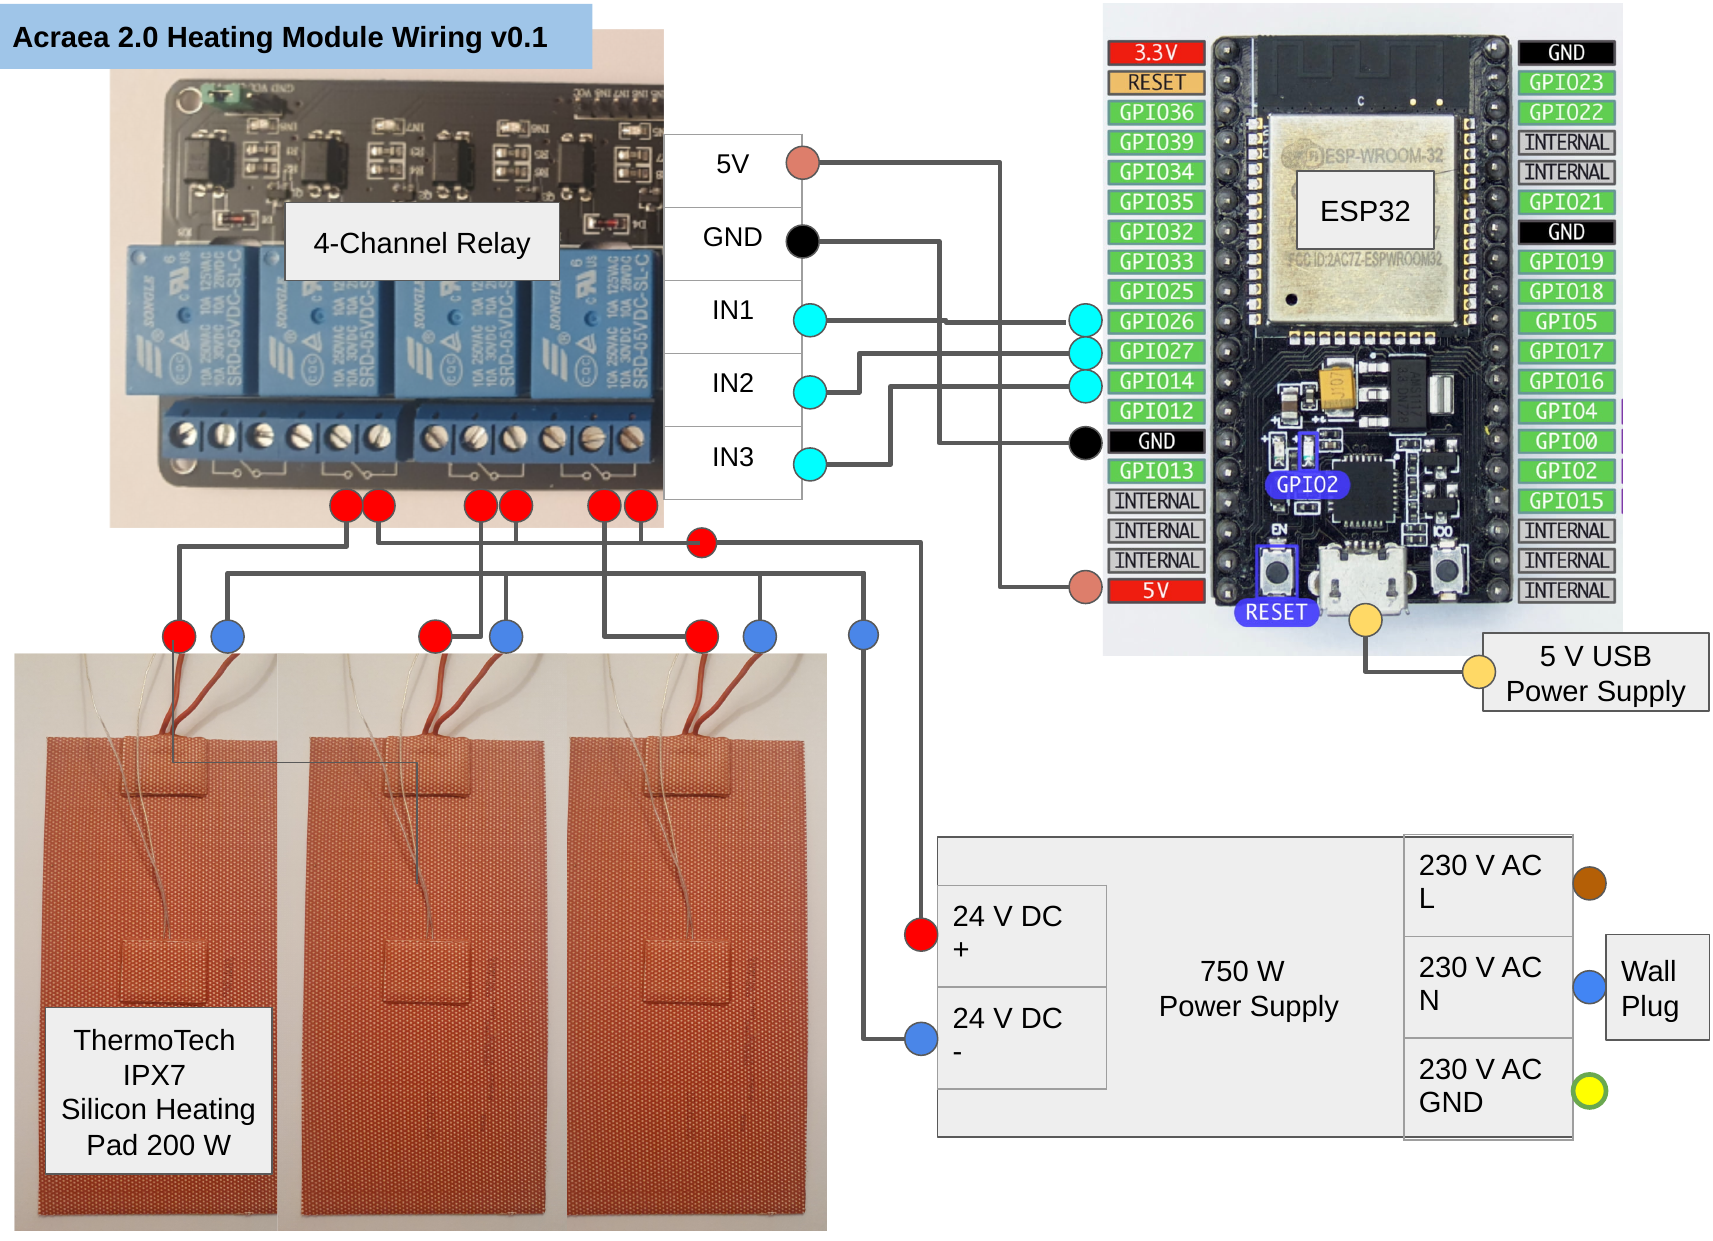

Acraea 2.0 Heating Module Wiring v0.1
| 5V |
| --- |
| GND |
| IN1 |
| IN2 |
| IN3 |
ESP32
4-Channel Relay
5 V USB Power Supply
| 230 V AC L |
| --- |
| 230 V AC N |
| 230 V AC GND |
 750 W
 Power Supply
| 24 V DC + |
| --- |
| 24 V DC - |
Wall
Plug
ThermoTech
IPX7
Silicon Heating Pad 200 W